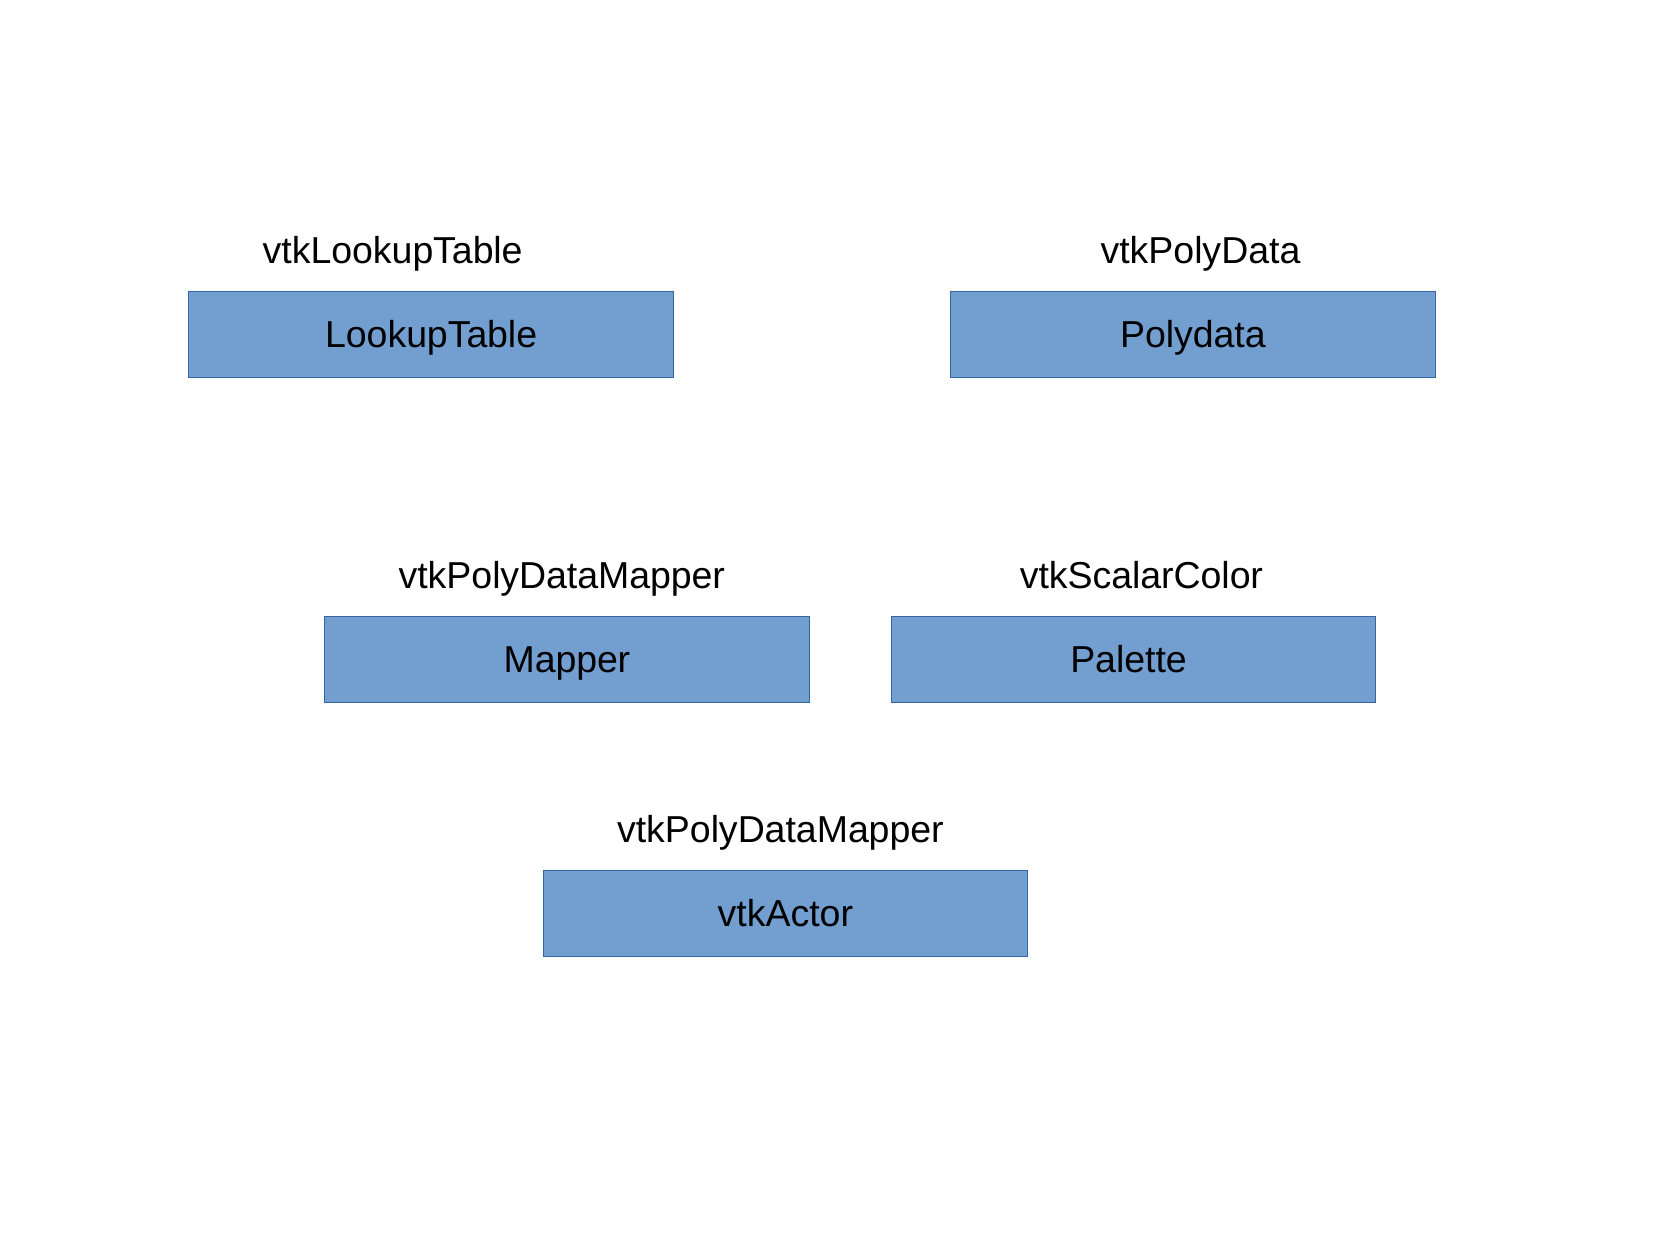

vtkLookupTable
vtkPolyData
LookupTable
Polydata
vtkPolyDataMapper
vtkScalarColor
Mapper
Palette
vtkPolyDataMapper
vtkActor